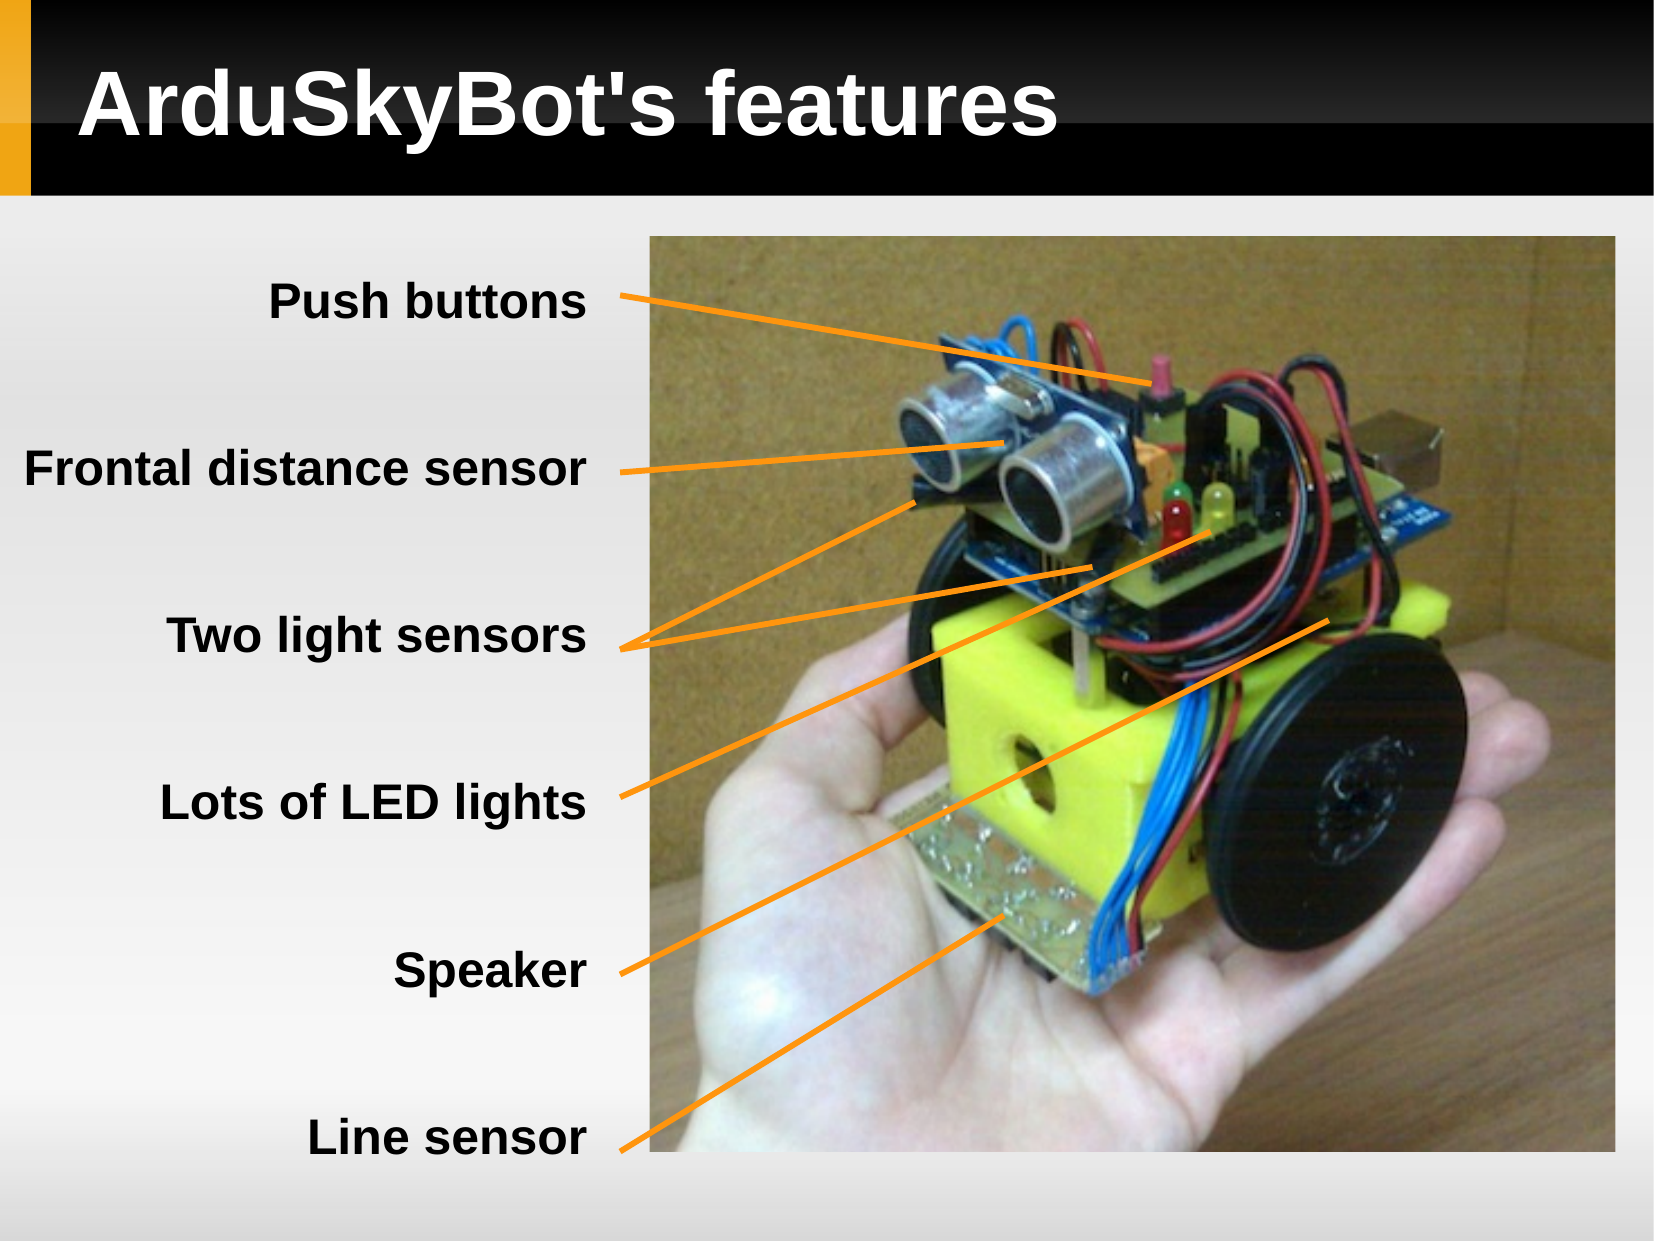

# ArduSkyBot's features
Push buttons
Frontal distance sensor
Two light sensors
Lots of LED lights
Speaker
Line sensor